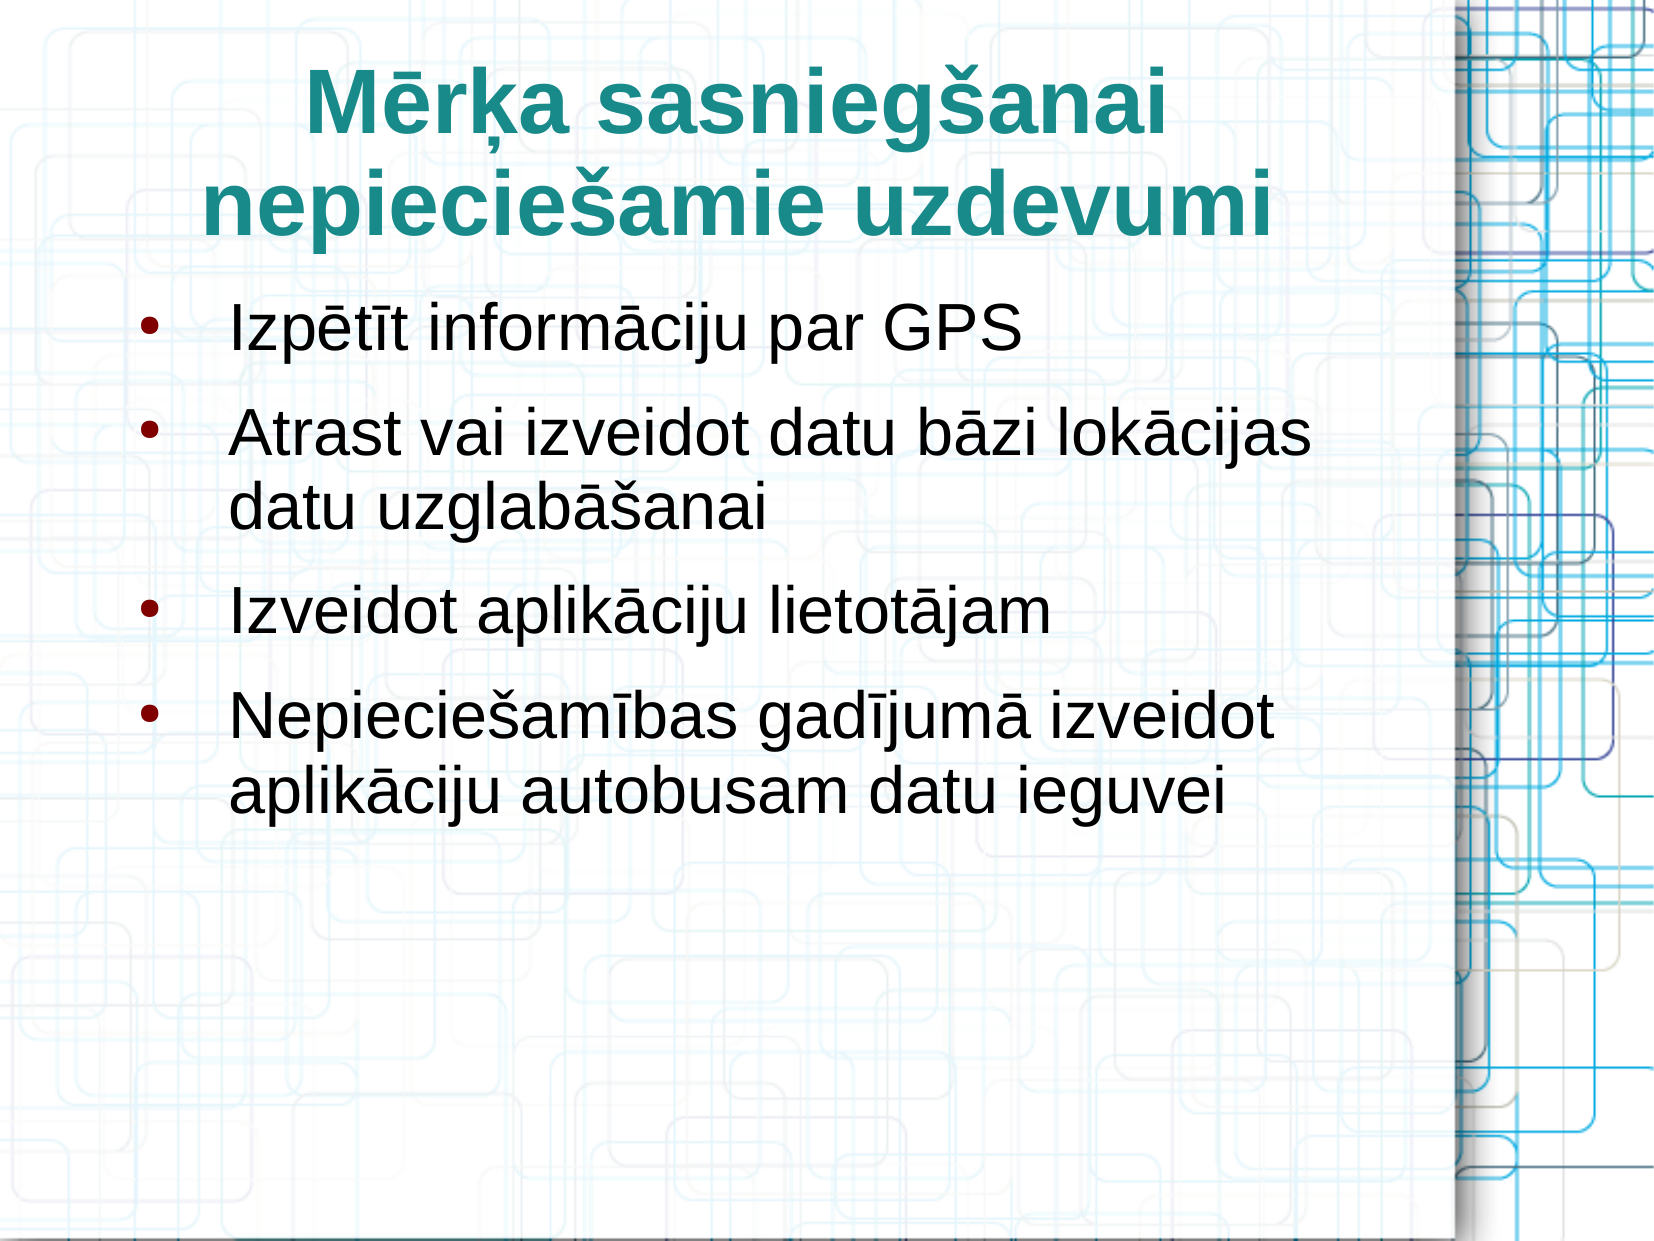

# Mērķa sasniegšanai nepieciešamie uzdevumi
 Izpētīt informāciju par GPS
 Atrast vai izveidot datu bāzi lokācijas datu uzglabāšanai
 Izveidot aplikāciju lietotājam
 Nepieciešamības gadījumā izveidot aplikāciju autobusam datu ieguvei